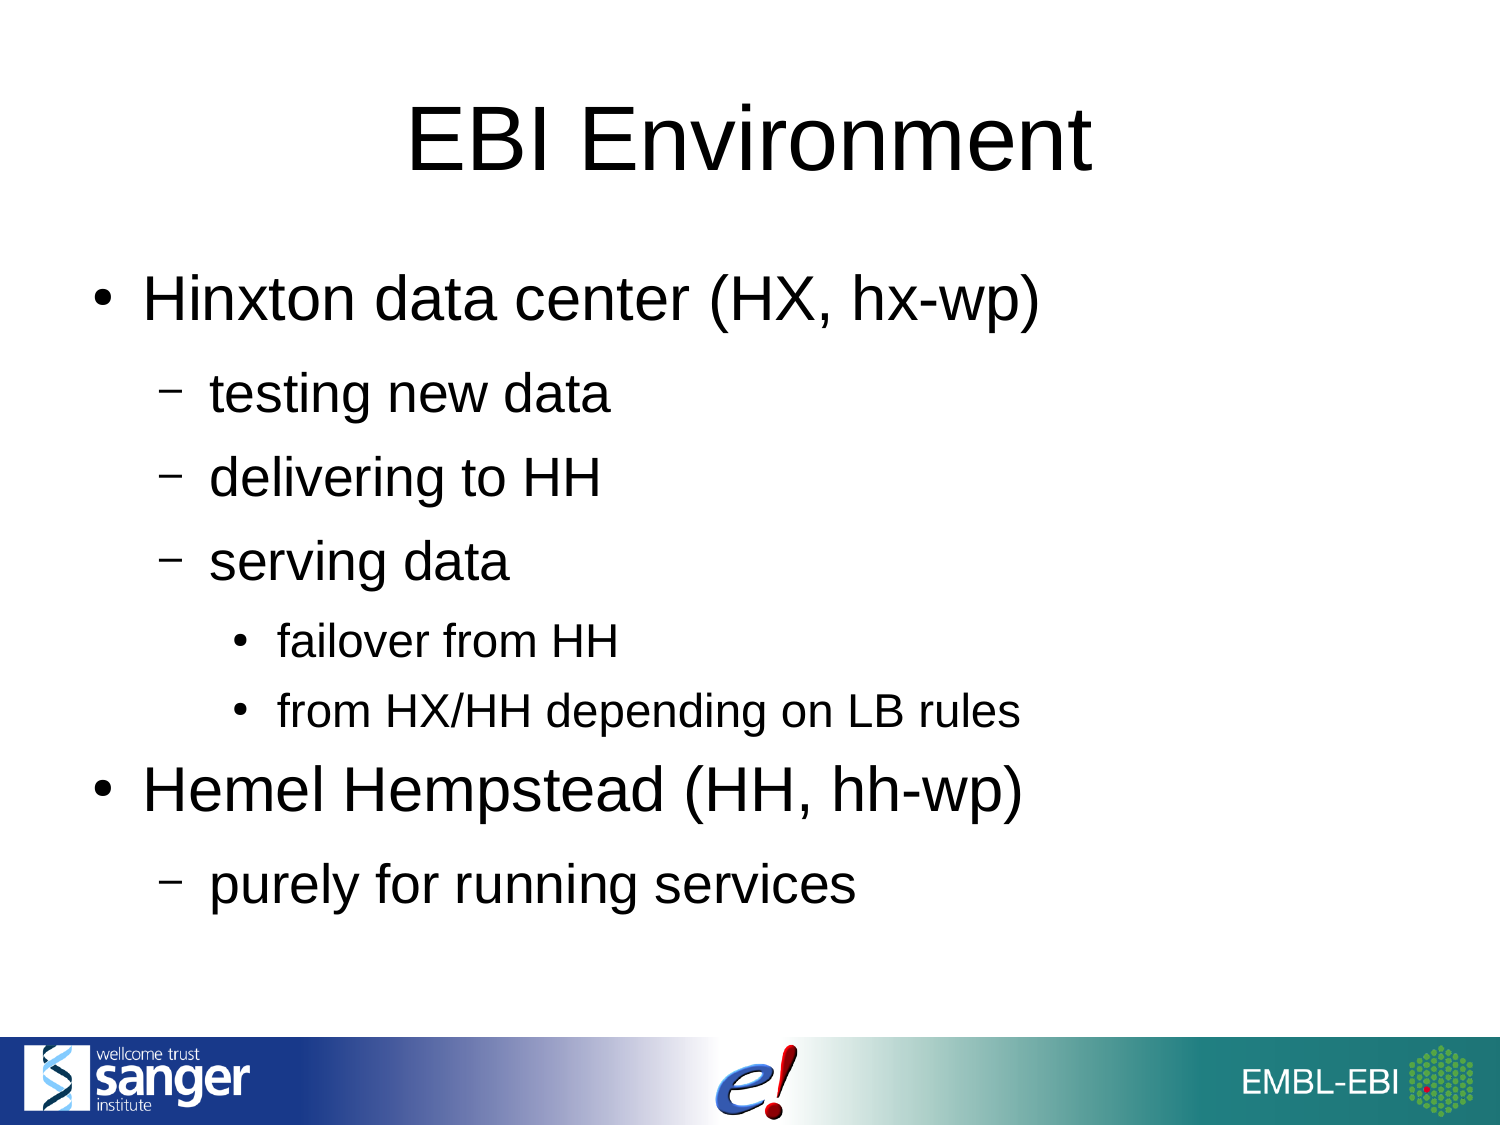

# EBI Environment
Hinxton data center (HX, hx-wp)
testing new data
delivering to HH
serving data
failover from HH
from HX/HH depending on LB rules
Hemel Hempstead (HH, hh-wp)
purely for running services